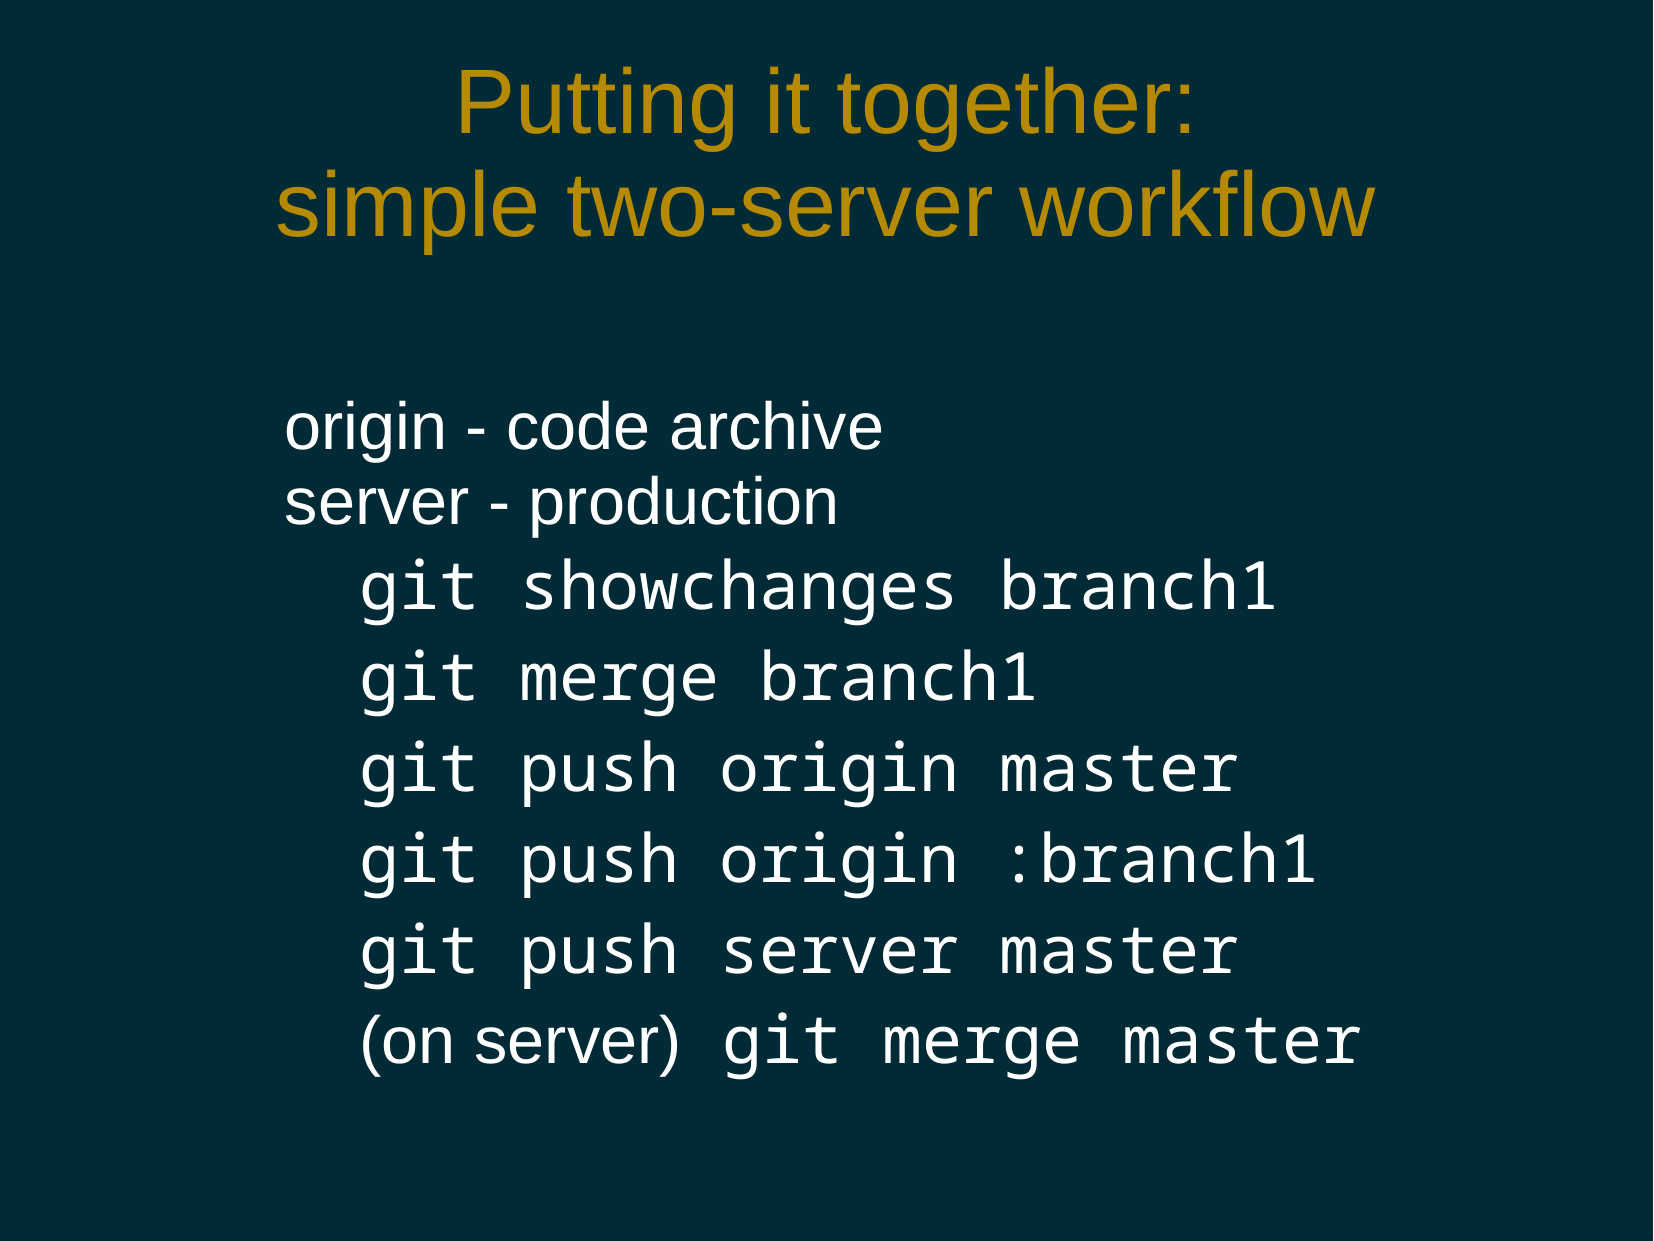

# Putting it together: simple two-server workflow
origin - code archive
server - production
	git showchanges branch1
	git merge branch1
	git push origin master
	git push origin :branch1
	git push server master
	(on server) git merge master